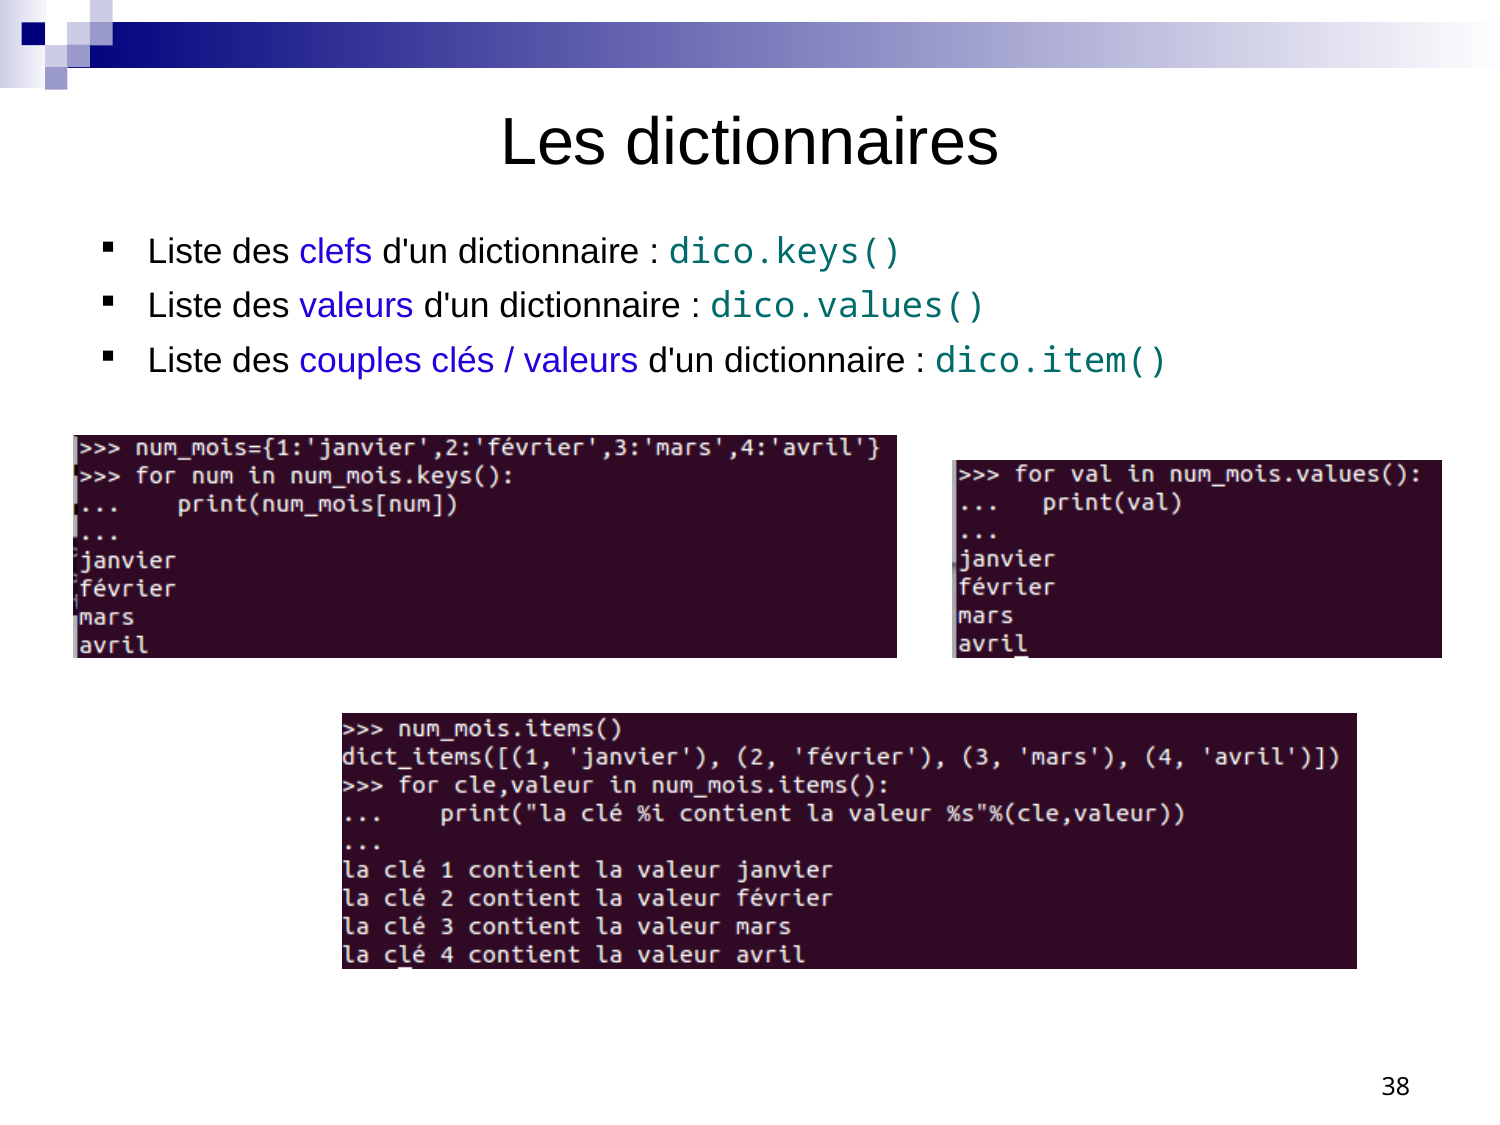

# Les dictionnaires
Liste des clefs d'un dictionnaire : dico.keys()
Liste des valeurs d'un dictionnaire : dico.values()
Liste des couples clés / valeurs d'un dictionnaire : dico.item()
38